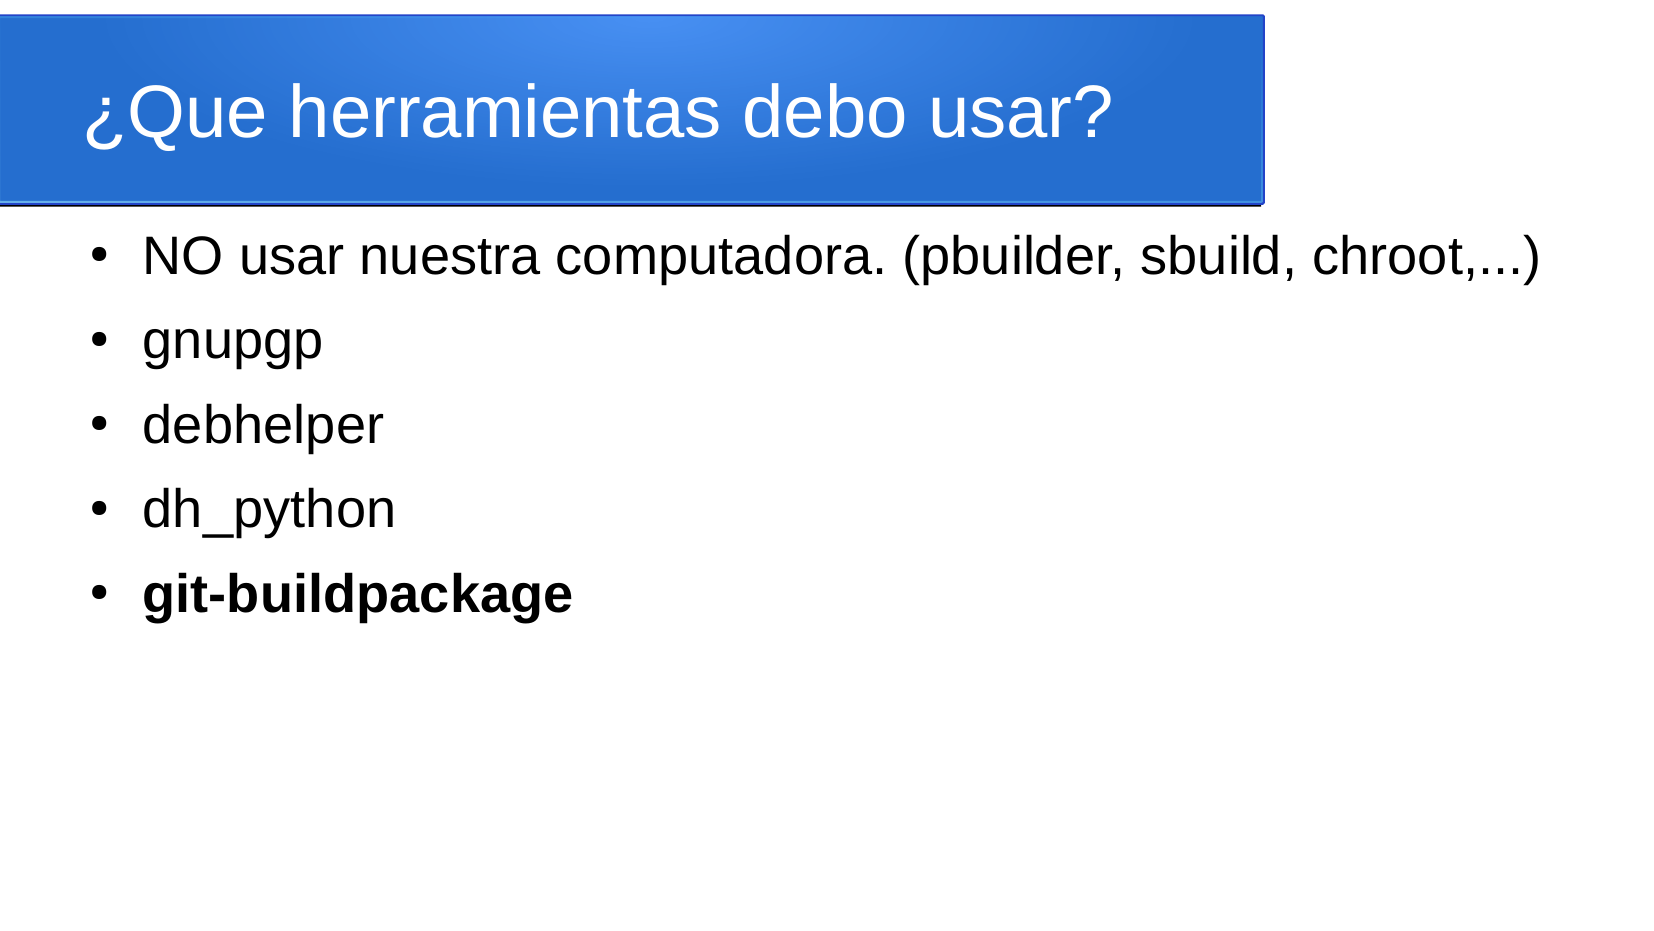

# ¿Que herramientas debo usar?
NO usar nuestra computadora. (pbuilder, sbuild, chroot,...)
gnupgp
debhelper
dh_python
git-buildpackage